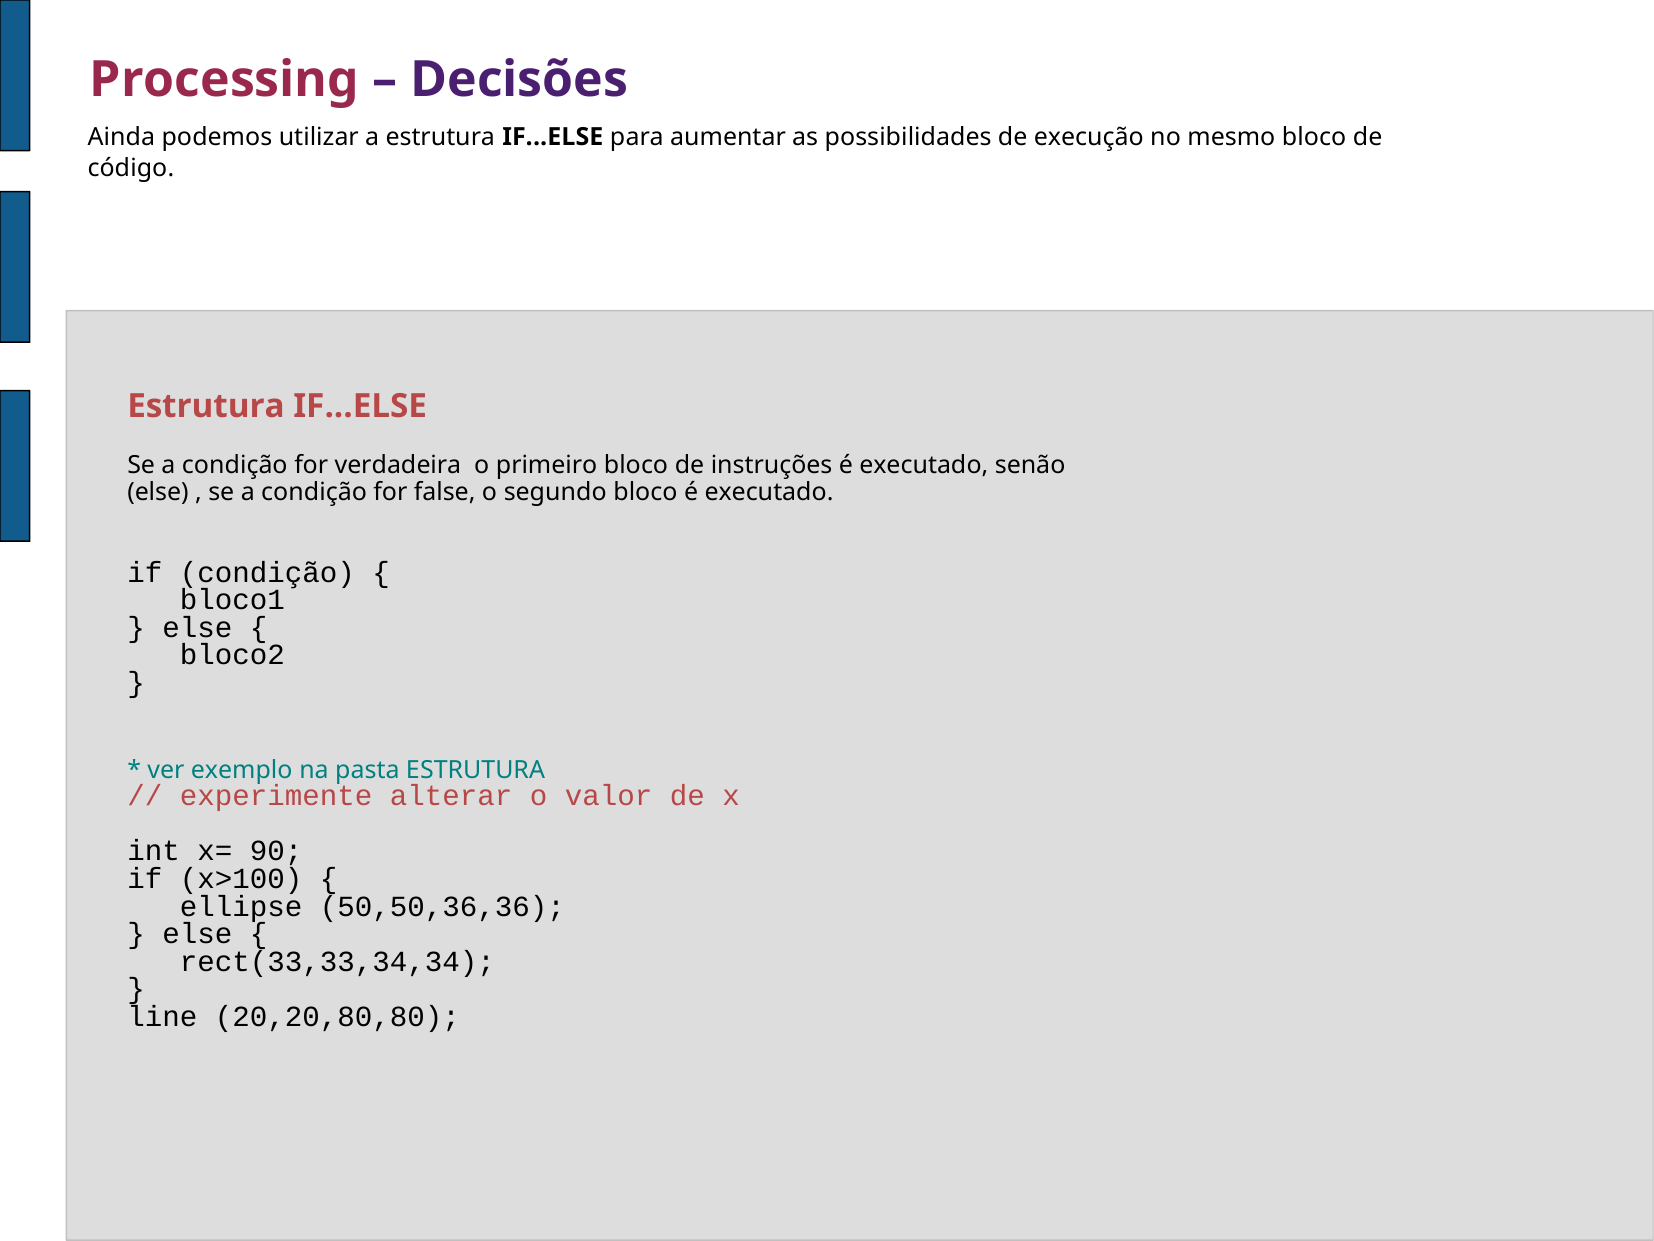

Processing – Decisões
Ainda podemos utilizar a estrutura IF...ELSE para aumentar as possibilidades de execução no mesmo bloco de
código.
Estrutura IF...ELSE
Se a condição for verdadeira o primeiro bloco de instruções é executado, senão
(else) , se a condição for false, o segundo bloco é executado.
if (condição) {
 bloco1
} else {
 bloco2
}
* ver exemplo na pasta ESTRUTURA
// experimente alterar o valor de x
int x= 90;
if (x>100) {
 ellipse (50,50,36,36);
} else {
 rect(33,33,34,34);
}
line (20,20,80,80);